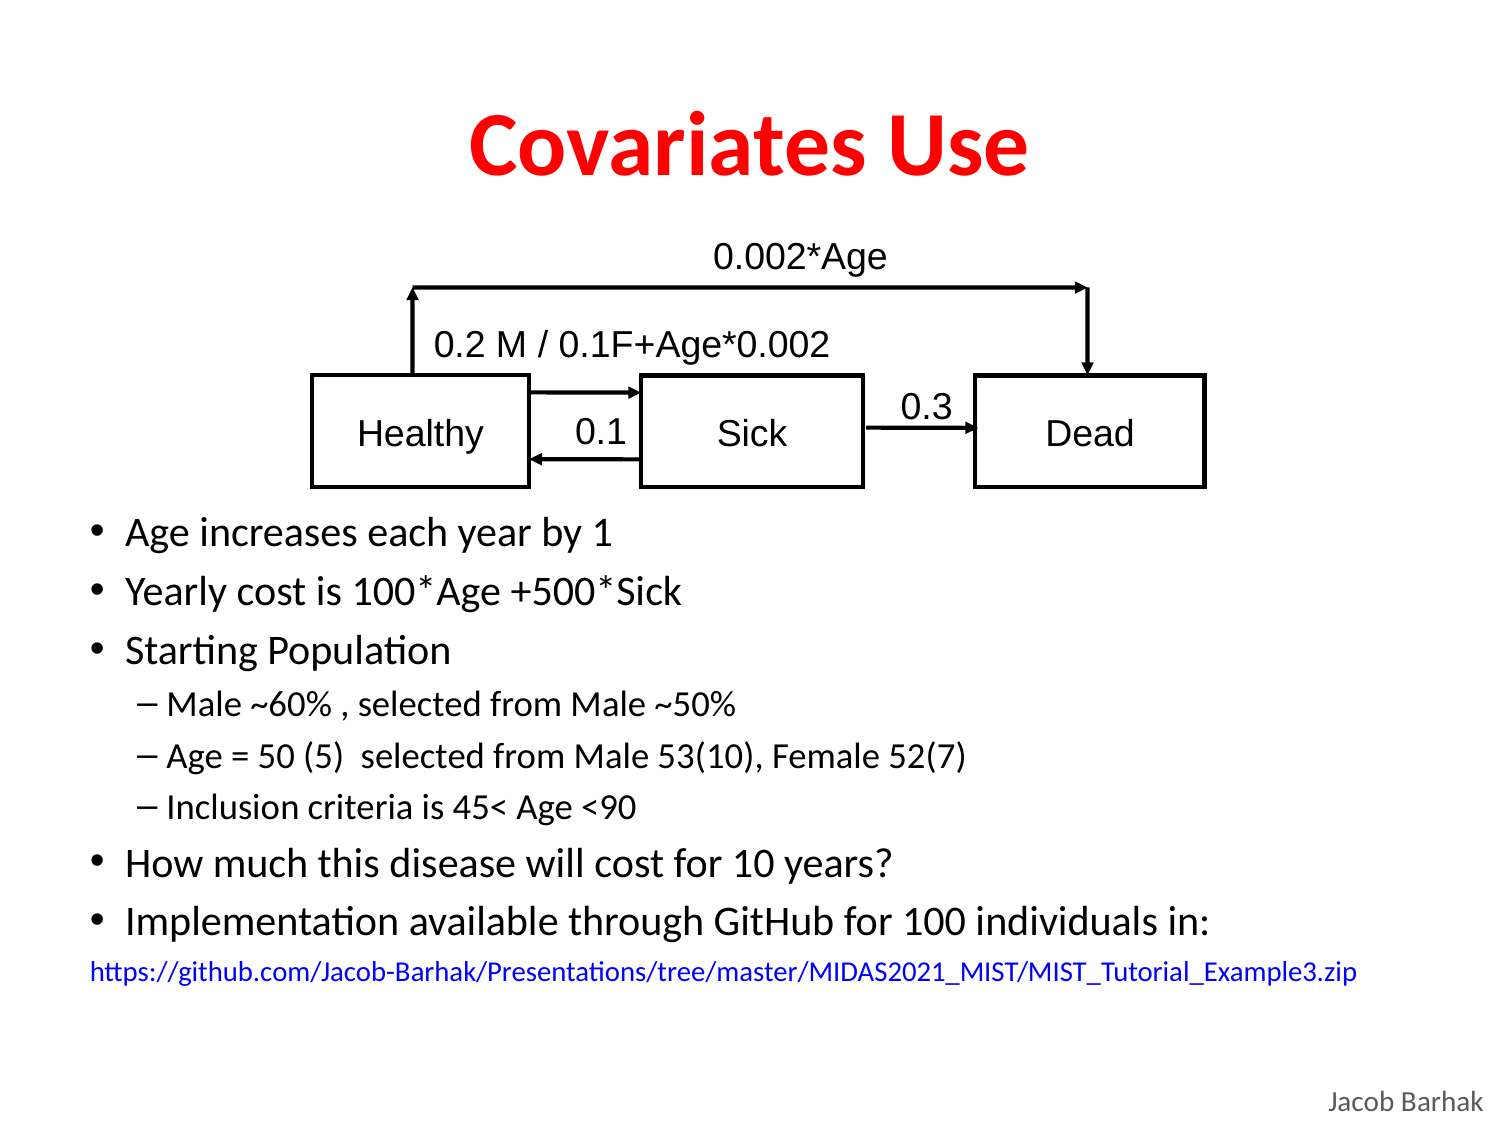

Covariates Use
0.002*Age
0.2 M / 0.1F+Age*0.002
0.3
Healthy
Sick
Dead
0.1
Age increases each year by 1
Yearly cost is 100*Age +500*Sick
Starting Population
Male ~60% , selected from Male ~50%
Age = 50 (5) selected from Male 53(10), Female 52(7)
Inclusion criteria is 45< Age <90
How much this disease will cost for 10 years?
Implementation available through GitHub for 100 individuals in:
https://github.com/Jacob-Barhak/Presentations/tree/master/MIDAS2021_MIST/MIST_Tutorial_Example3.zip